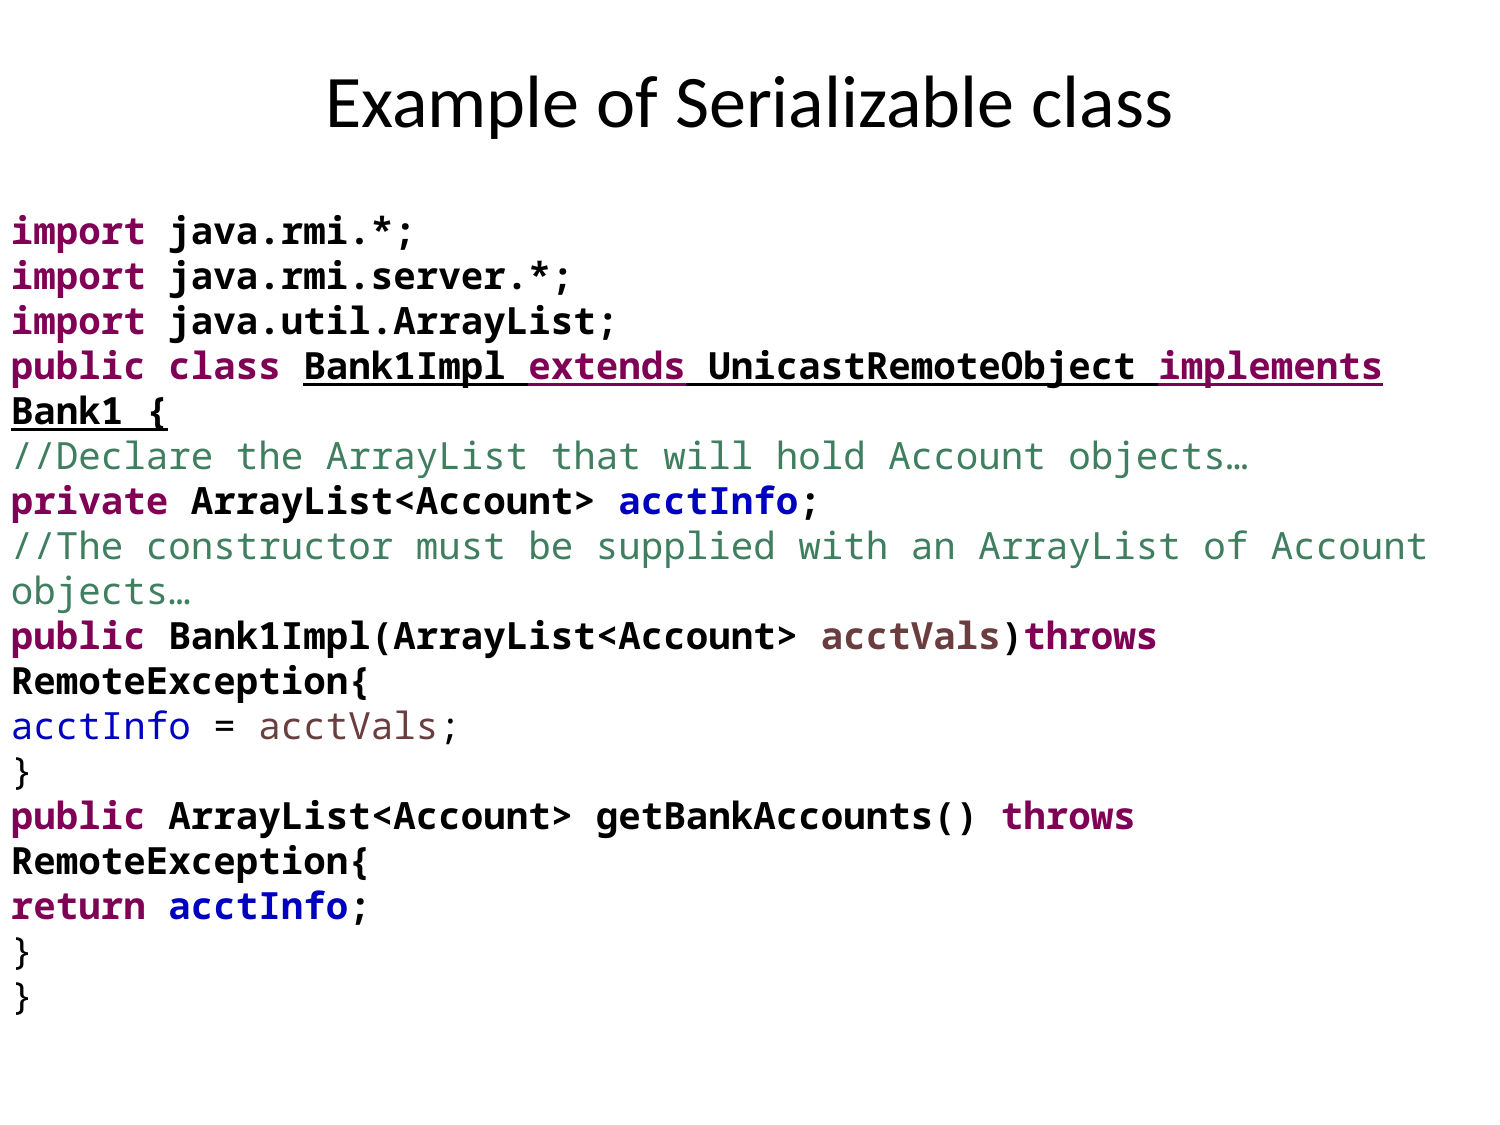

# Example of Serializable class
import java.rmi.*;
import java.rmi.server.*;
import java.util.ArrayList;
public class Bank1Impl extends UnicastRemoteObject implements Bank1 {
//Declare the ArrayList that will hold Account objects…
private ArrayList<Account> acctInfo;
//The constructor must be supplied with an ArrayList of Account objects…
public Bank1Impl(ArrayList<Account> acctVals)throws RemoteException{
acctInfo = acctVals;
}
public ArrayList<Account> getBankAccounts() throws RemoteException{
return acctInfo;
}
}